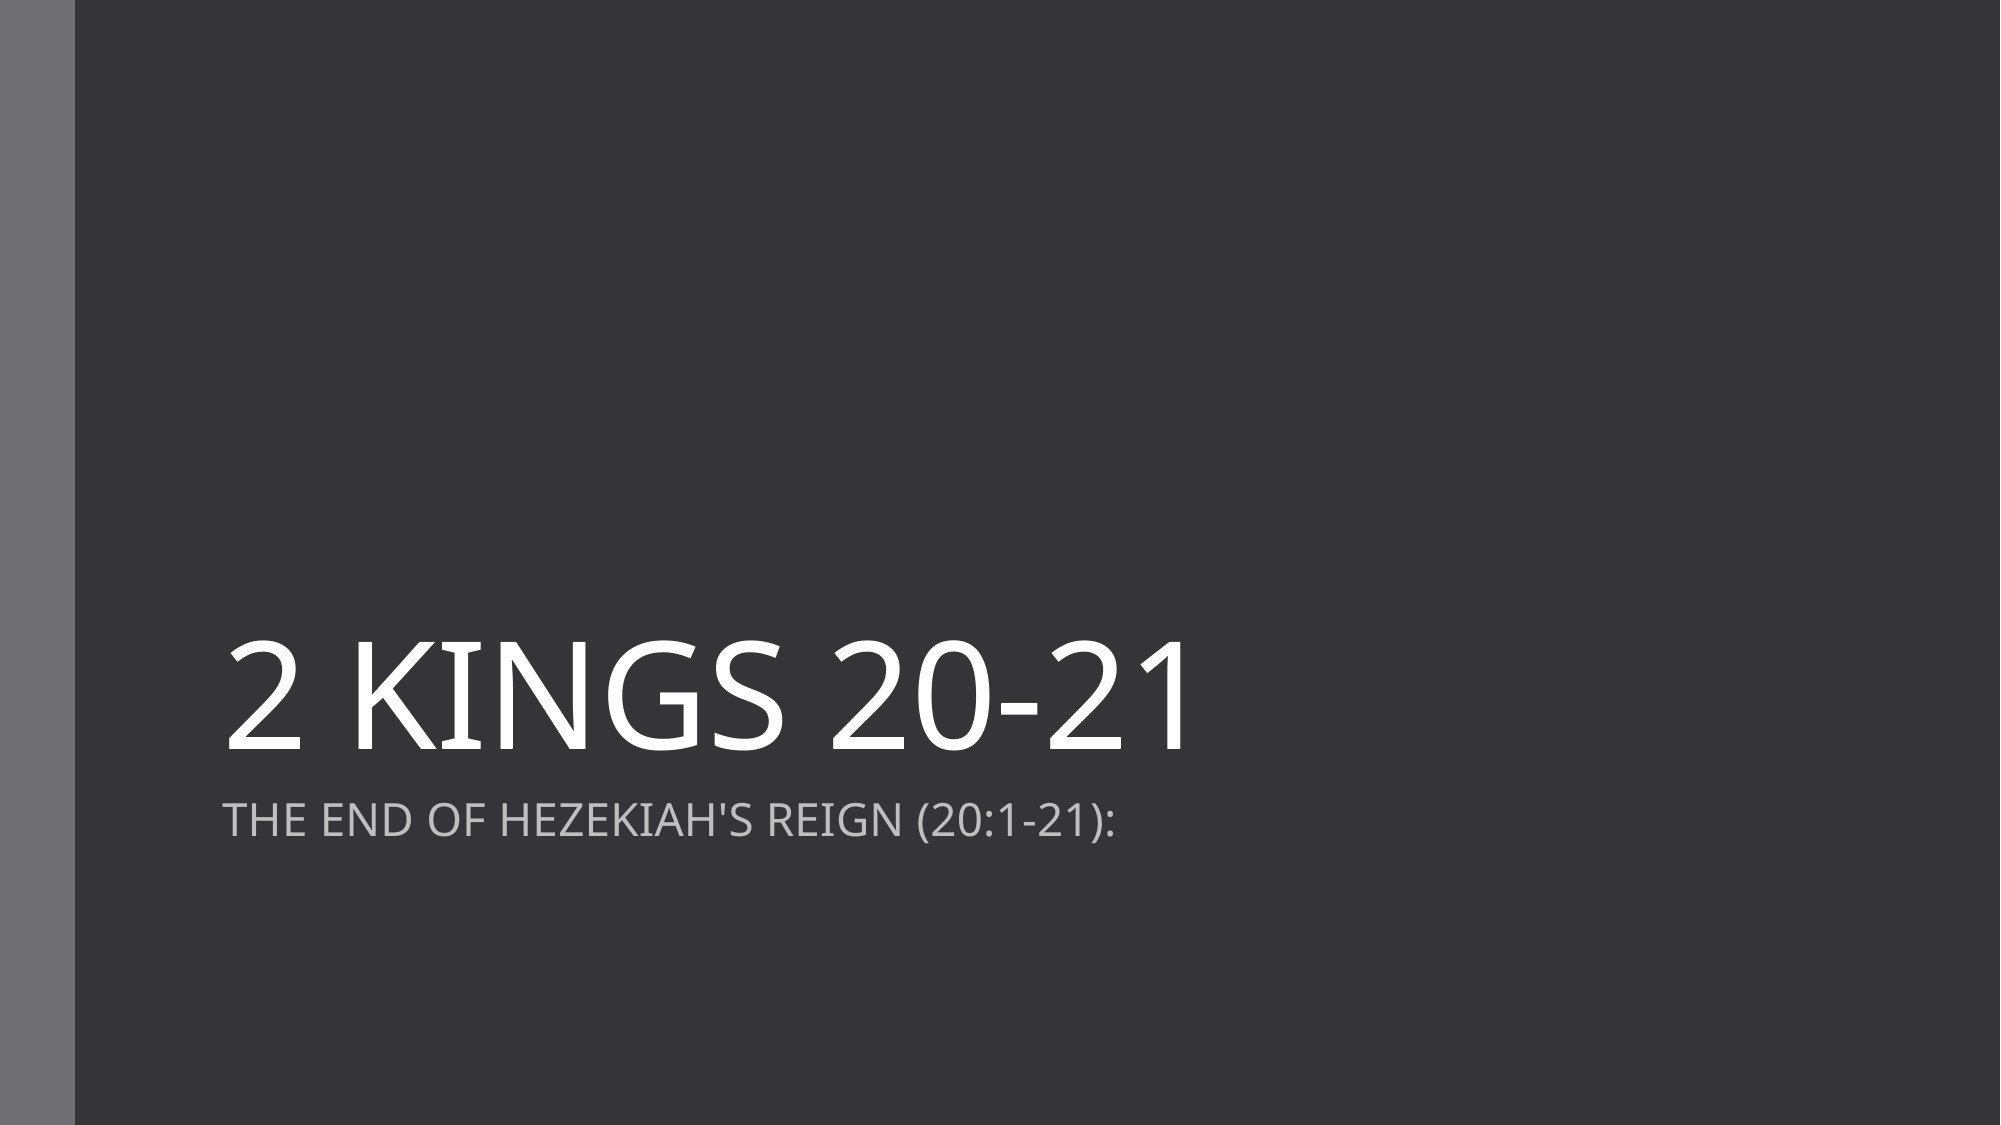

# 2 KINGS 20-21
THE END OF HEZEKIAH'S REIGN (20:1-21):